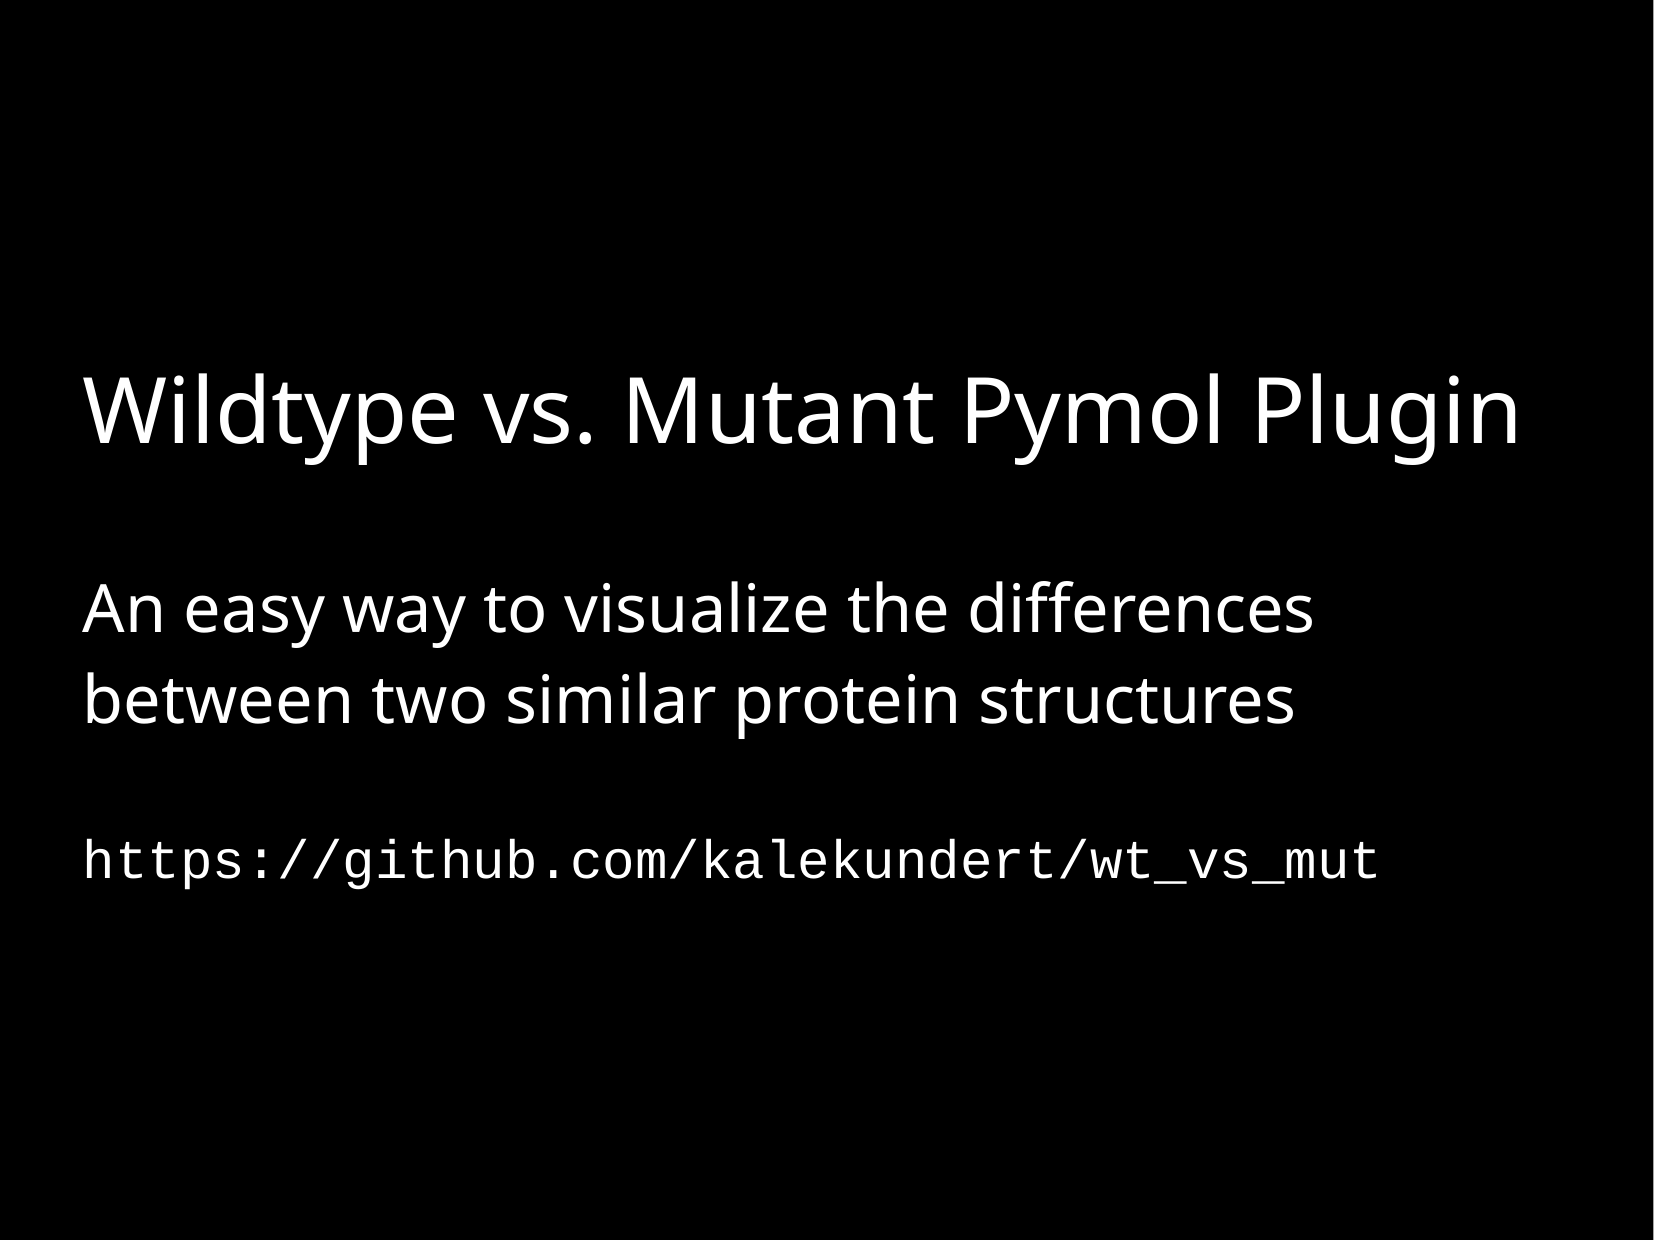

# Wildtype vs. Mutant Pymol Plugin
An easy way to visualize the differences between two similar protein structures
https://github.com/kalekundert/wt_vs_mut